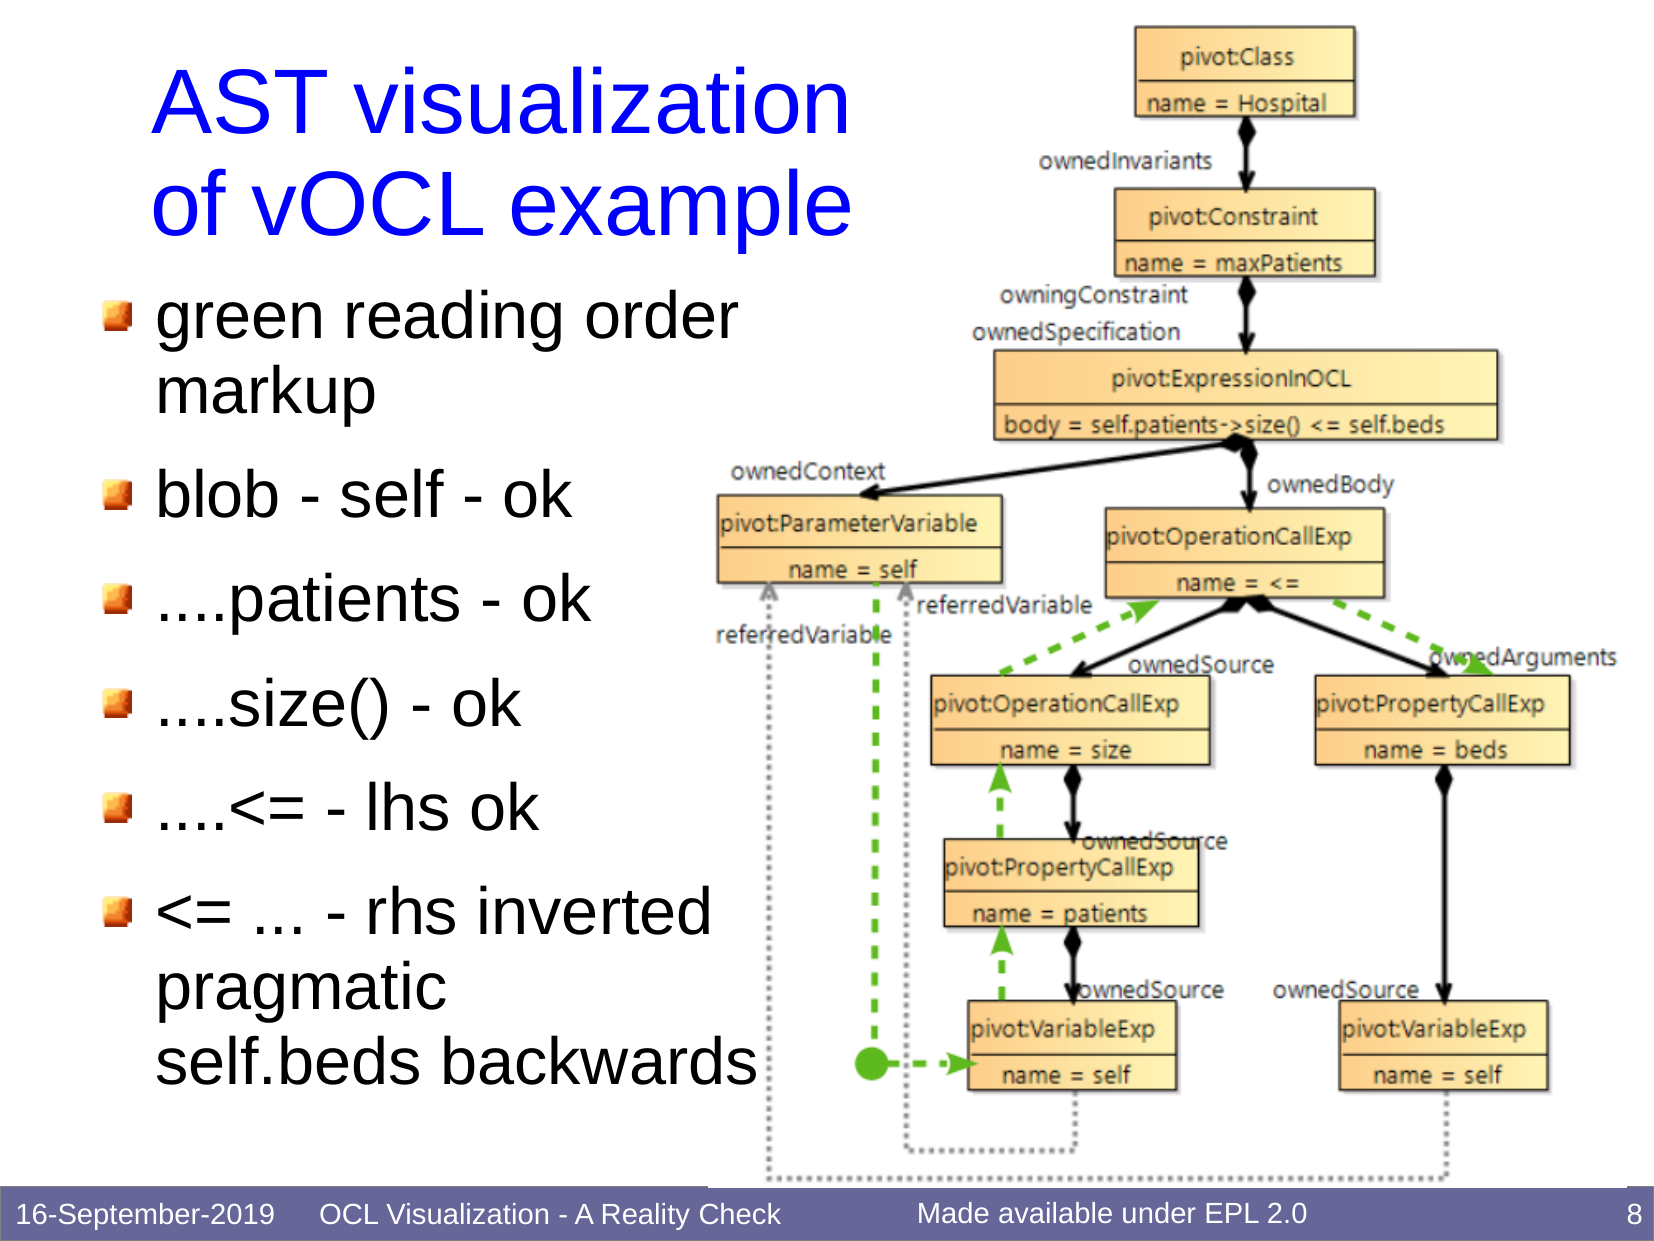

# AST visualization of vOCL example
green reading order markup
blob - self - ok
....patients - ok
....size() - ok
....<= - lhs ok
<= ... - rhs inverted
pragmatic
self.beds backwards
16-September-2019
OCL Visualization - A Reality Check
8